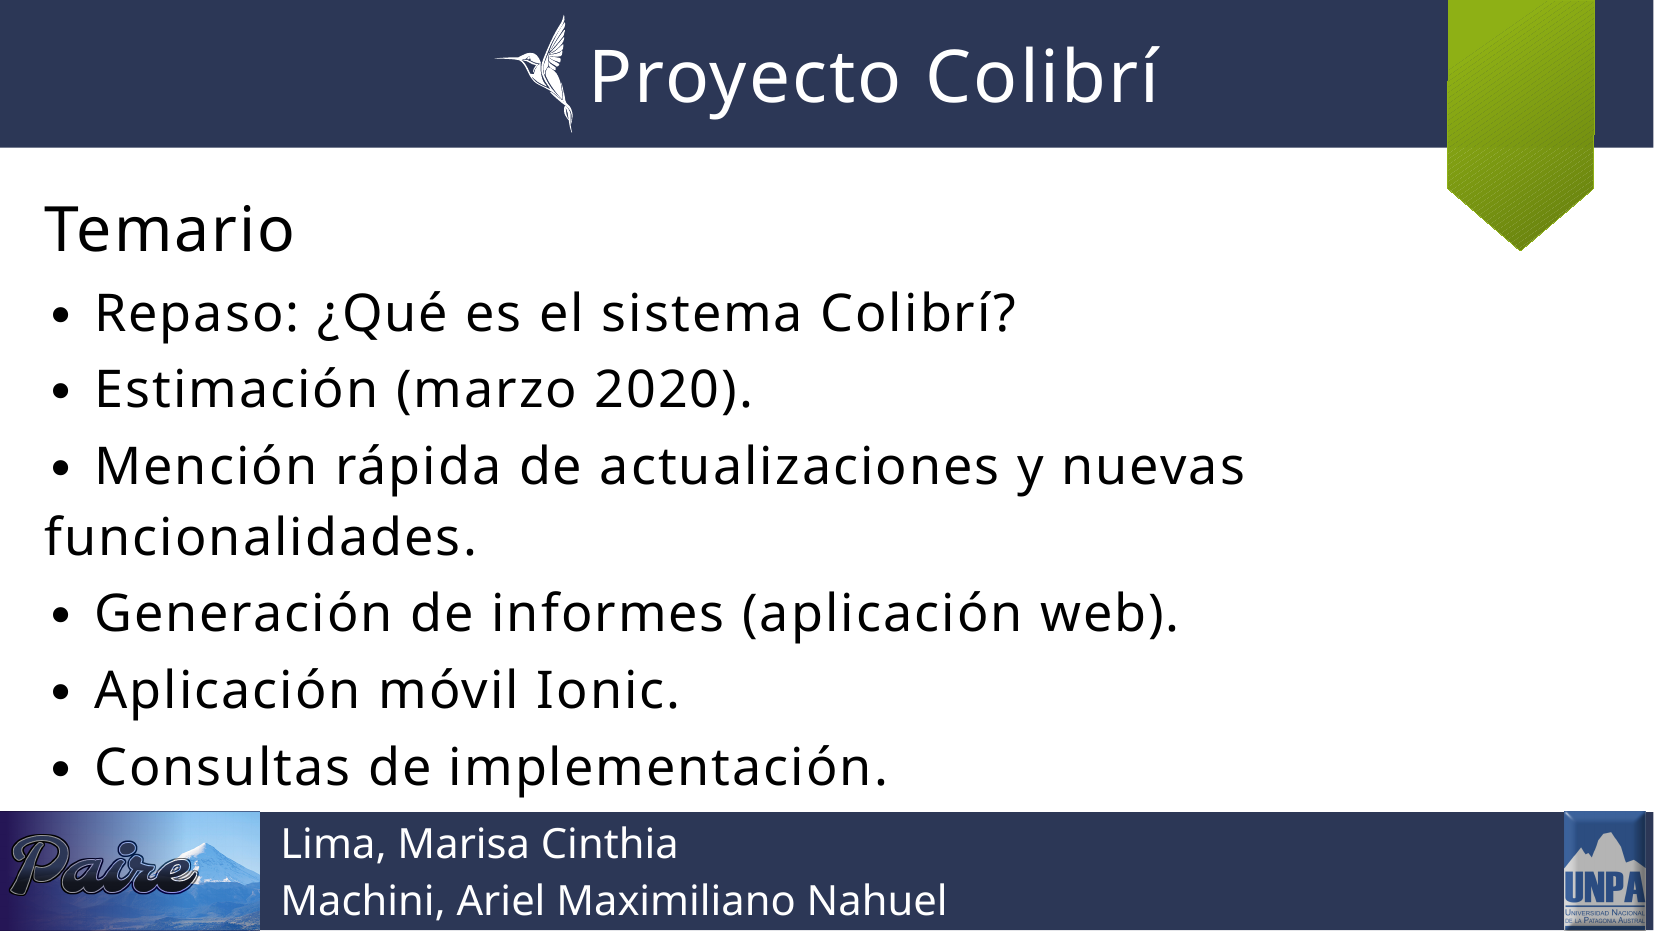

Proyecto Colibrí
Temario
∙ Repaso: ¿Qué es el sistema Colibrí?
∙ Estimación (marzo 2020).
∙ Mención rápida de actualizaciones y nuevas funcionalidades.
∙ Generación de informes (aplicación web).
∙ Aplicación móvil Ionic.
∙ Consultas de implementación.
Lima, Marisa Cinthia
Machini, Ariel Maximiliano Nahuel